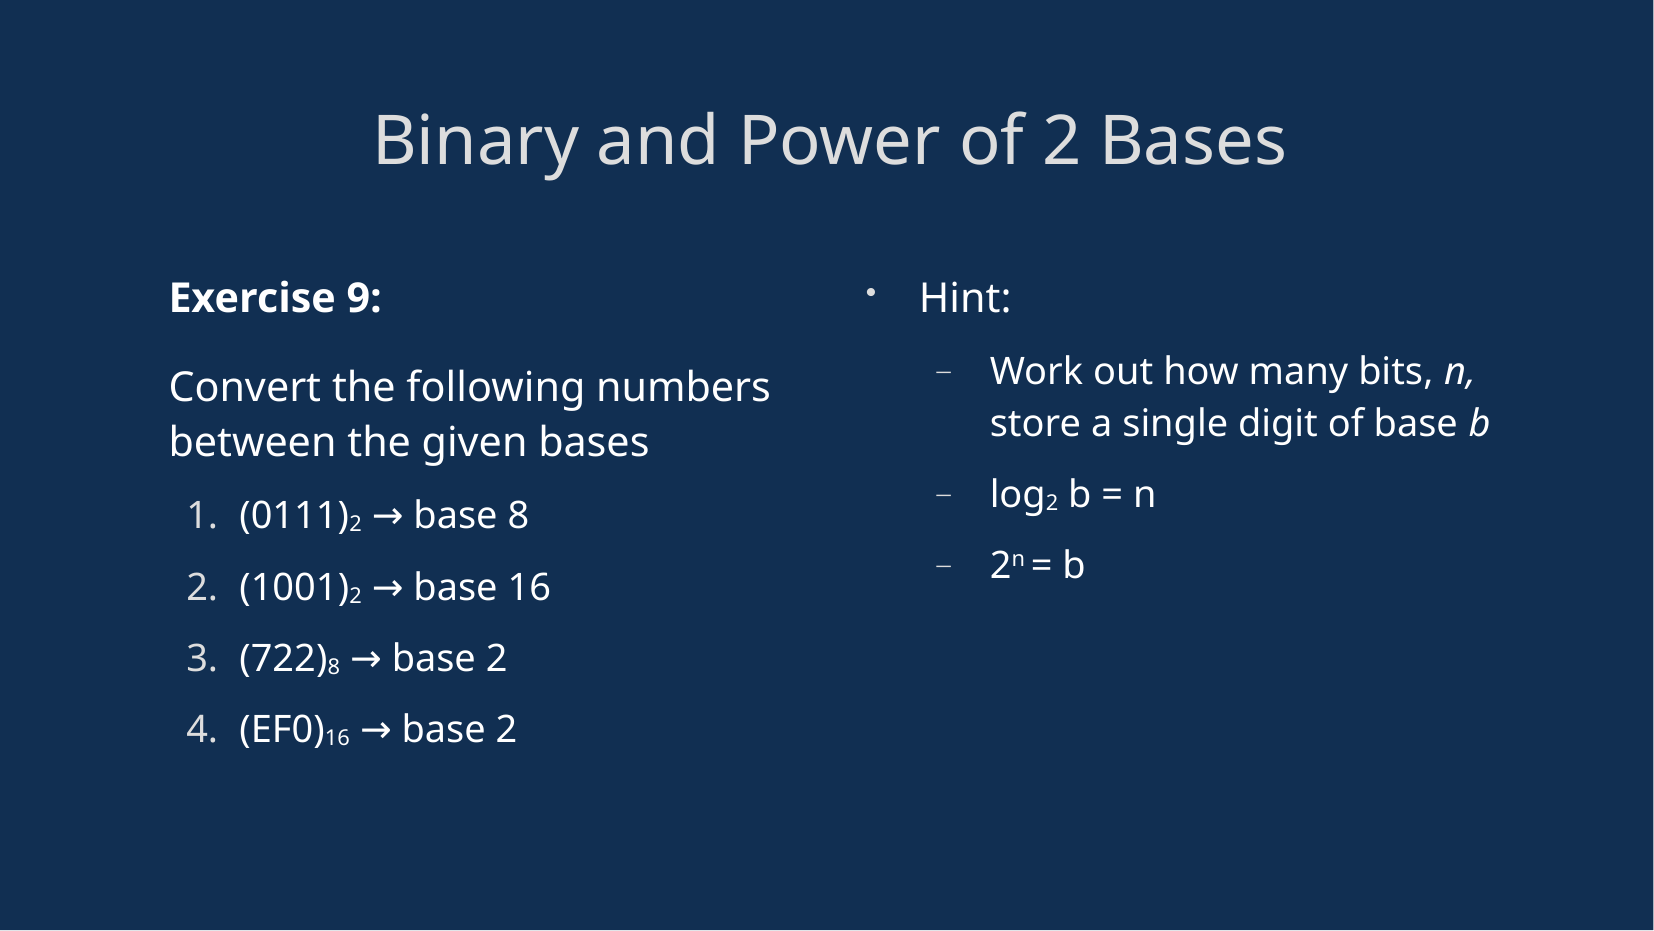

# Binary and Power of 2 Bases
Exercise 9:
Convert the following numbers between the given bases
(0111)2 → base 8
(1001)2 → base 16
(722)8 → base 2
(EF0)16 → base 2
Hint:
Work out how many bits, n, store a single digit of base b
log2 b = n
2n = b